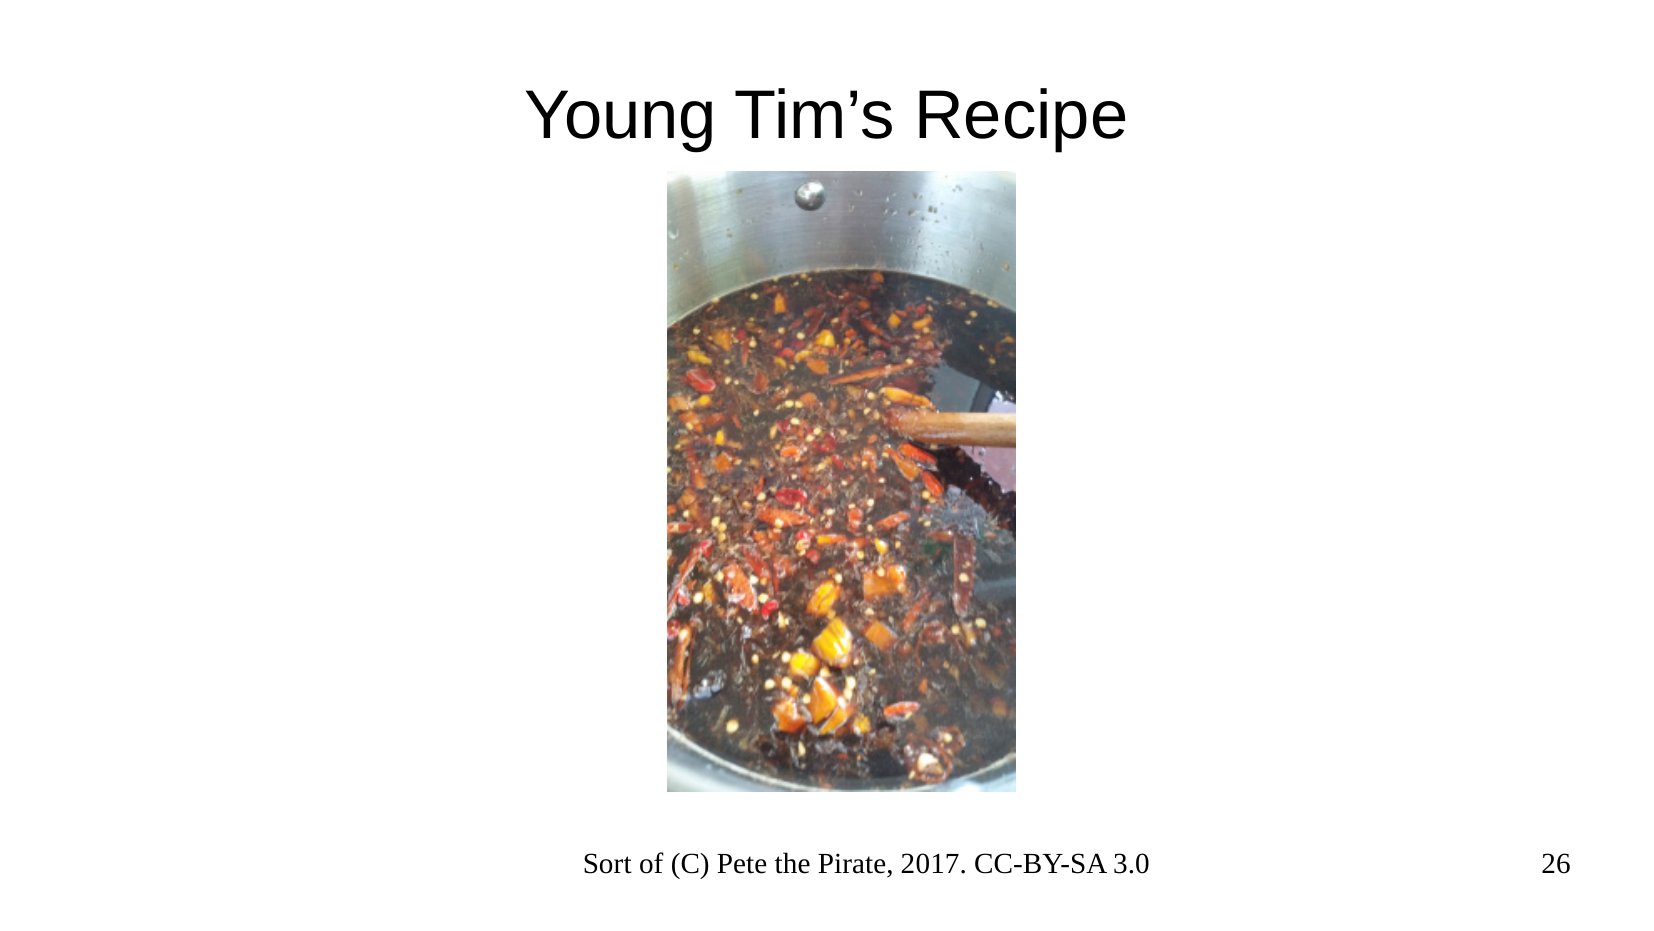

# Young Tim’s Recipe
Sort of (C) Pete the Pirate, 2017. CC-BY-SA 3.0
26